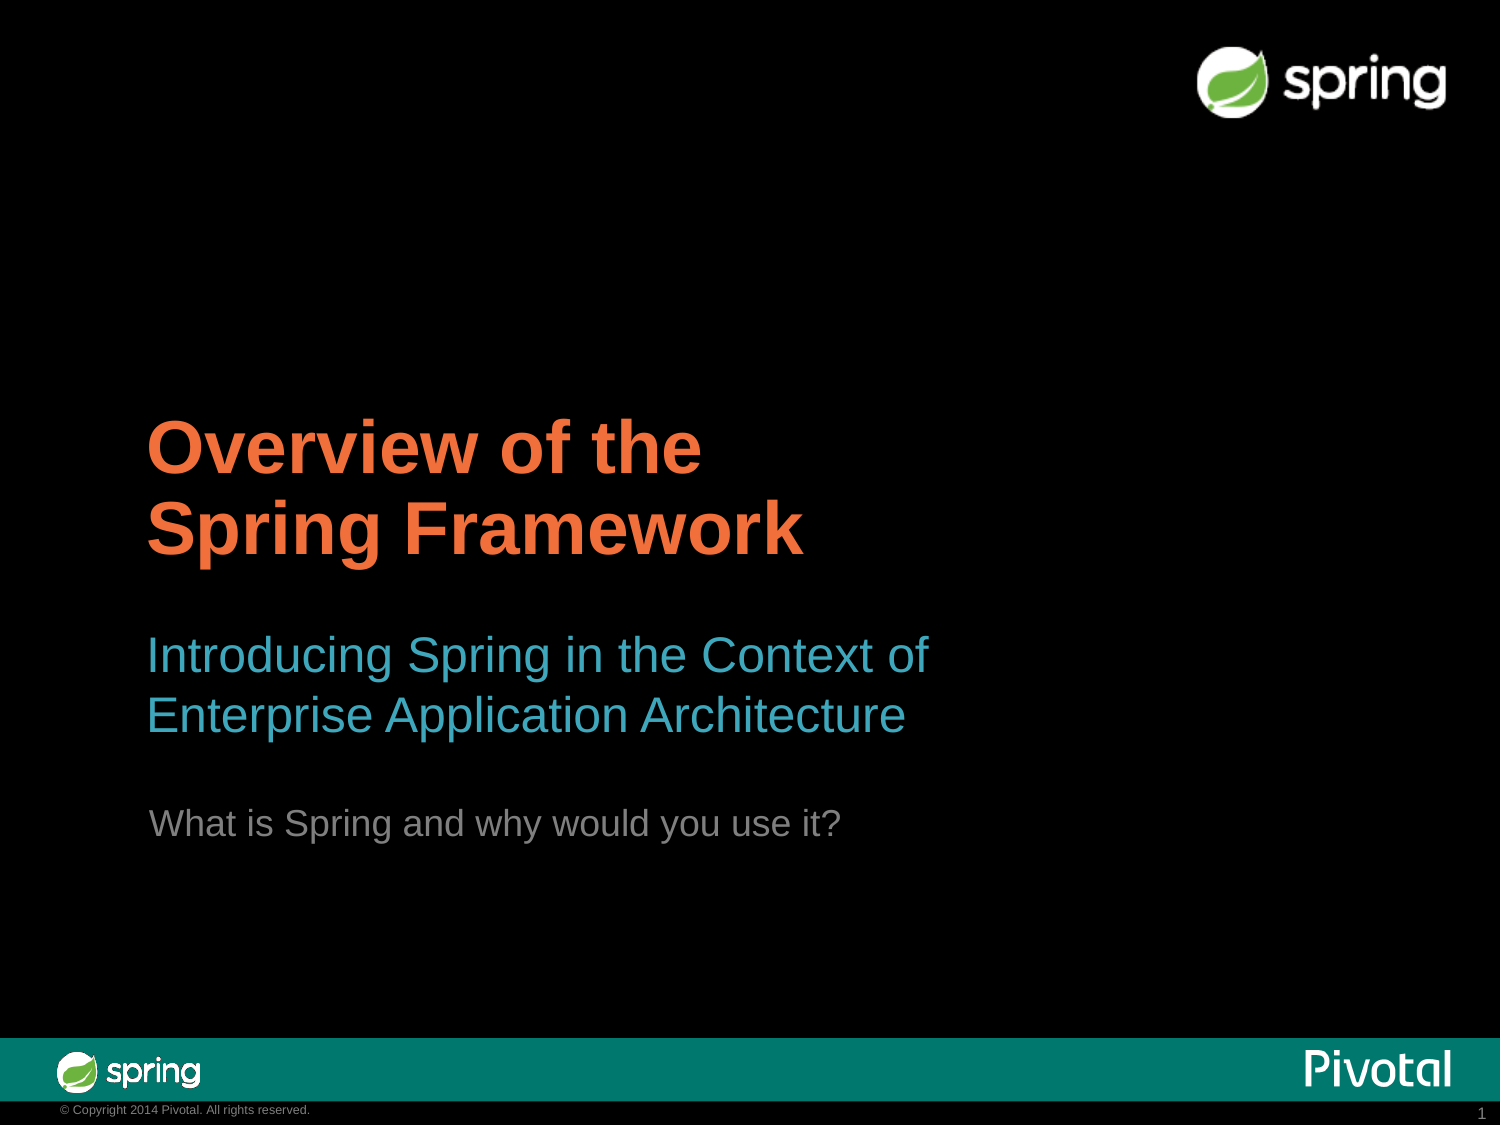

# Overview of the Spring Framework
Introducing Spring in the Context of Enterprise Application Architecture
What is Spring and why would you use it?